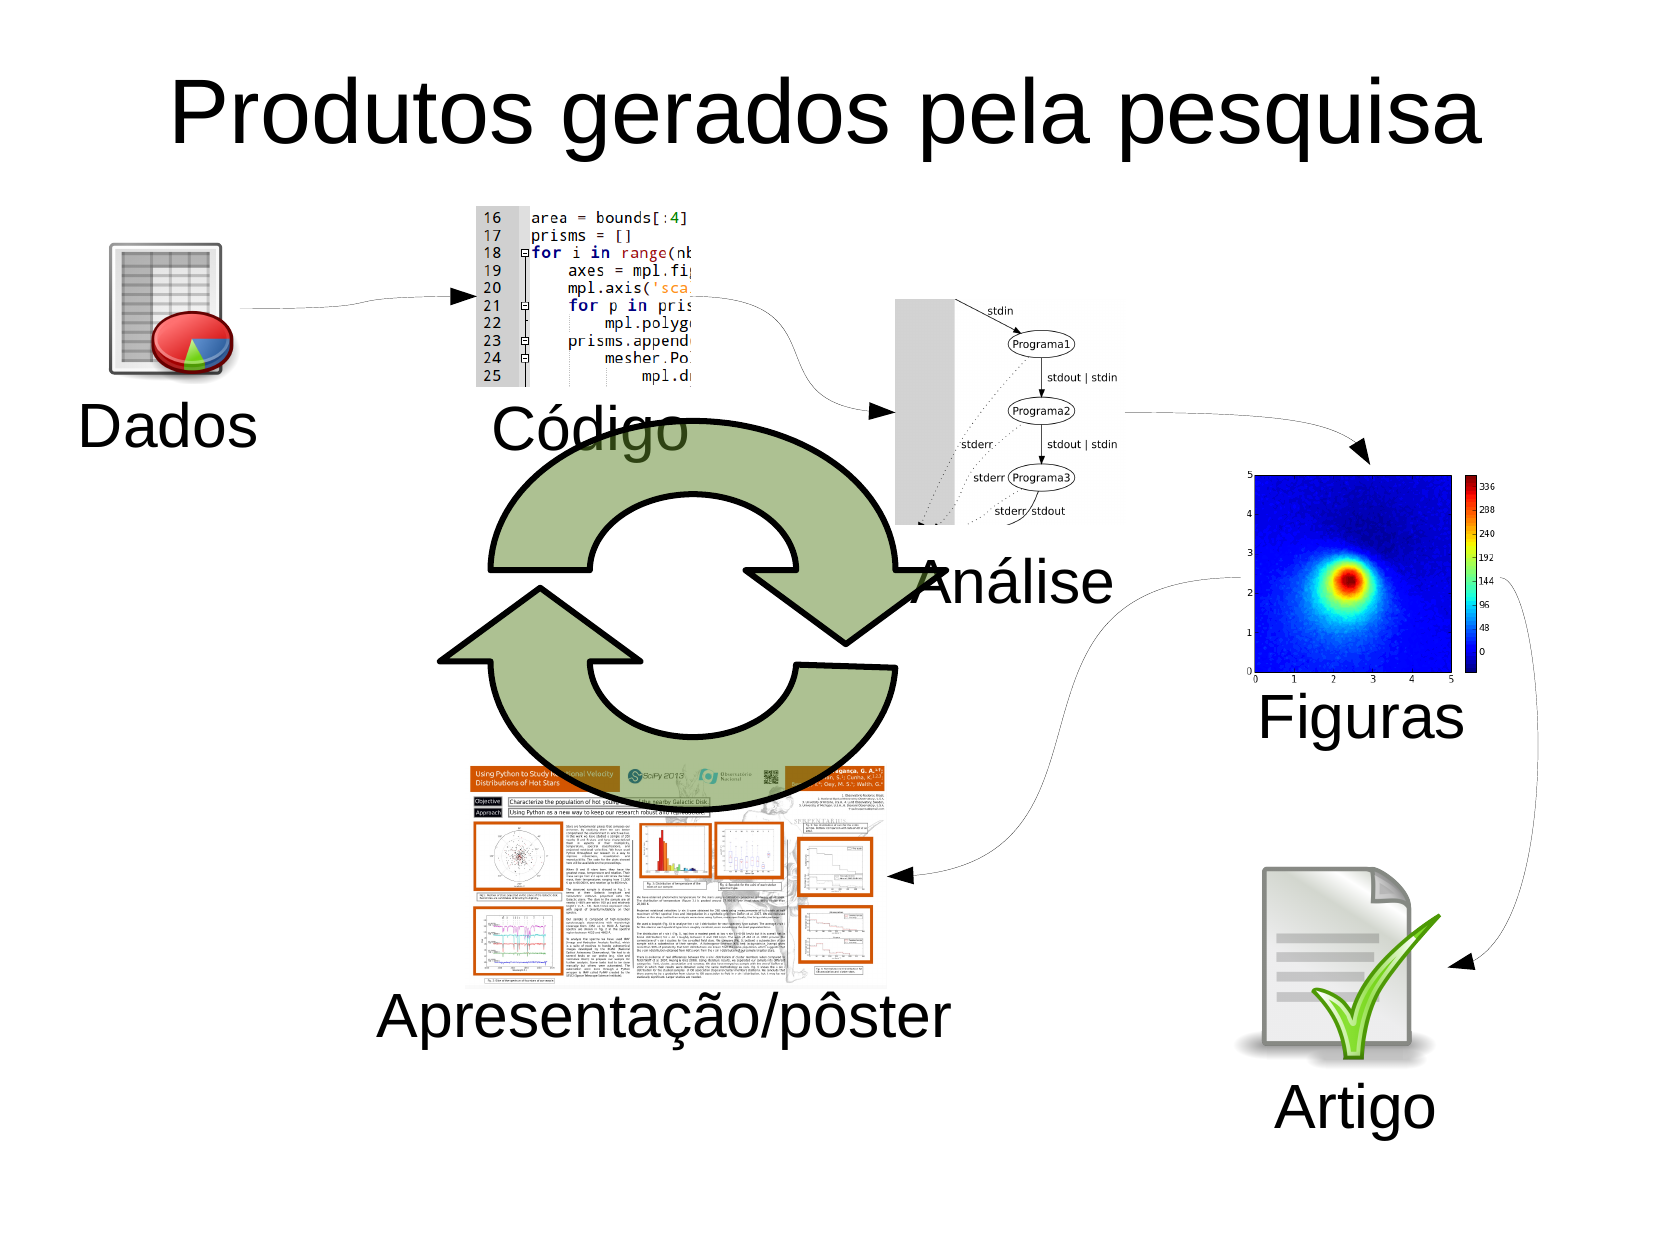

# Produtos gerados pela pesquisa
Dados
Código
Análise
Figuras
Apresentação/pôster
Artigo